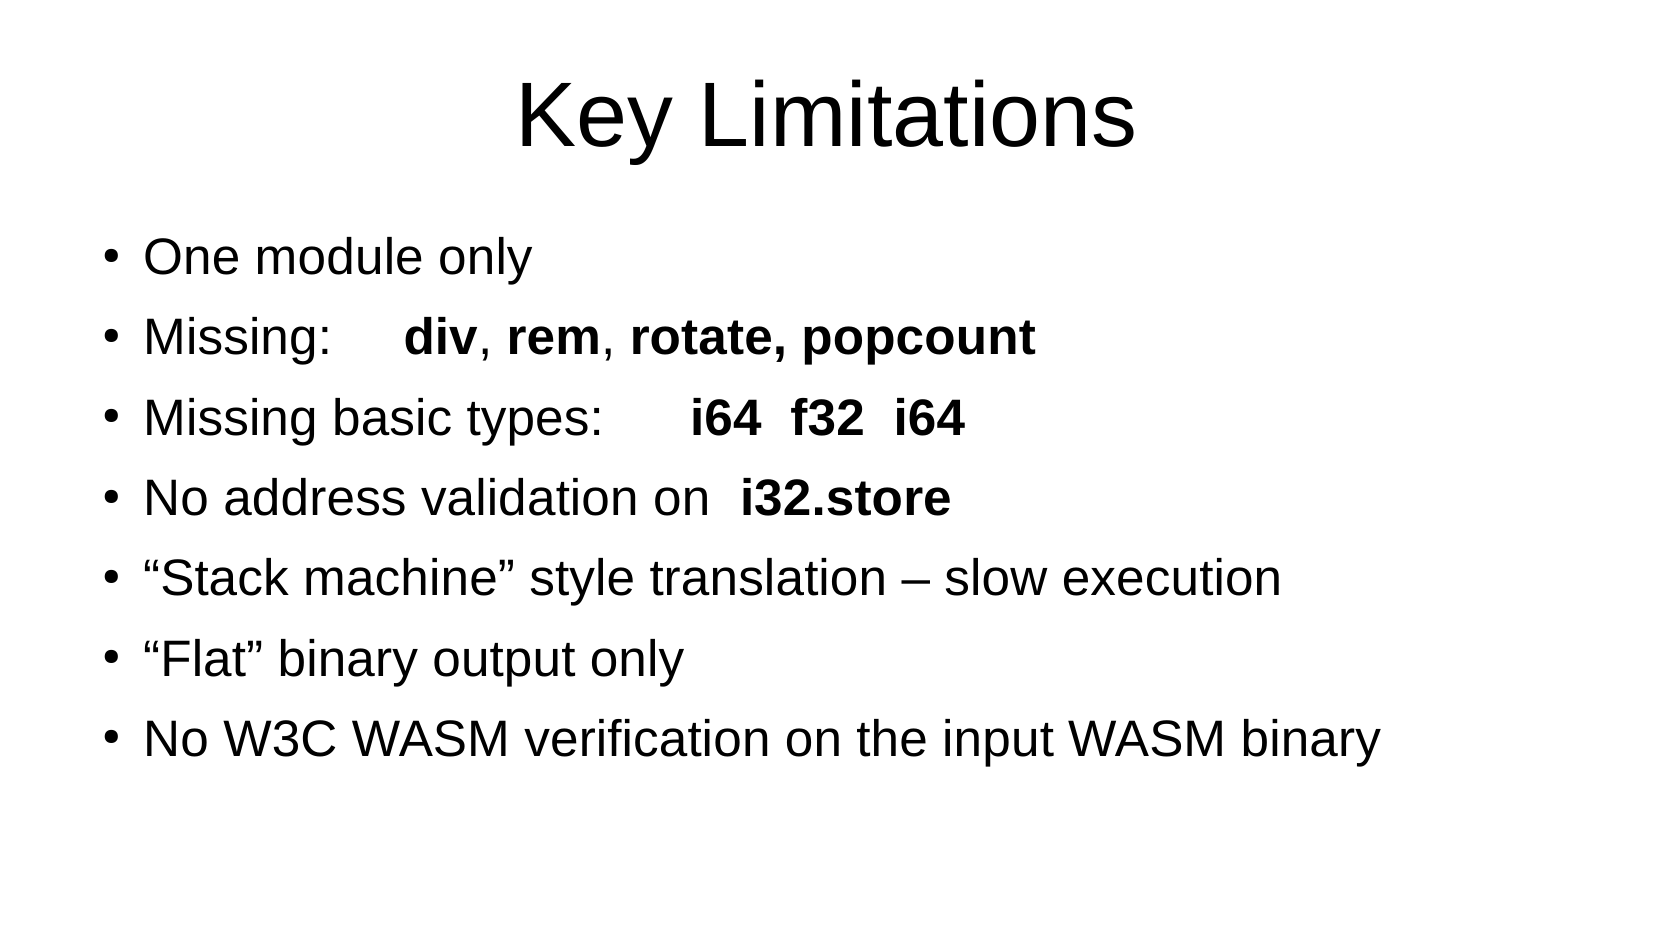

# Key Limitations
One module only
Missing: div, rem, rotate, popcount
Missing basic types: i64 f32 i64
No address validation on i32.store
“Stack machine” style translation – slow execution
“Flat” binary output only
No W3C WASM verification on the input WASM binary